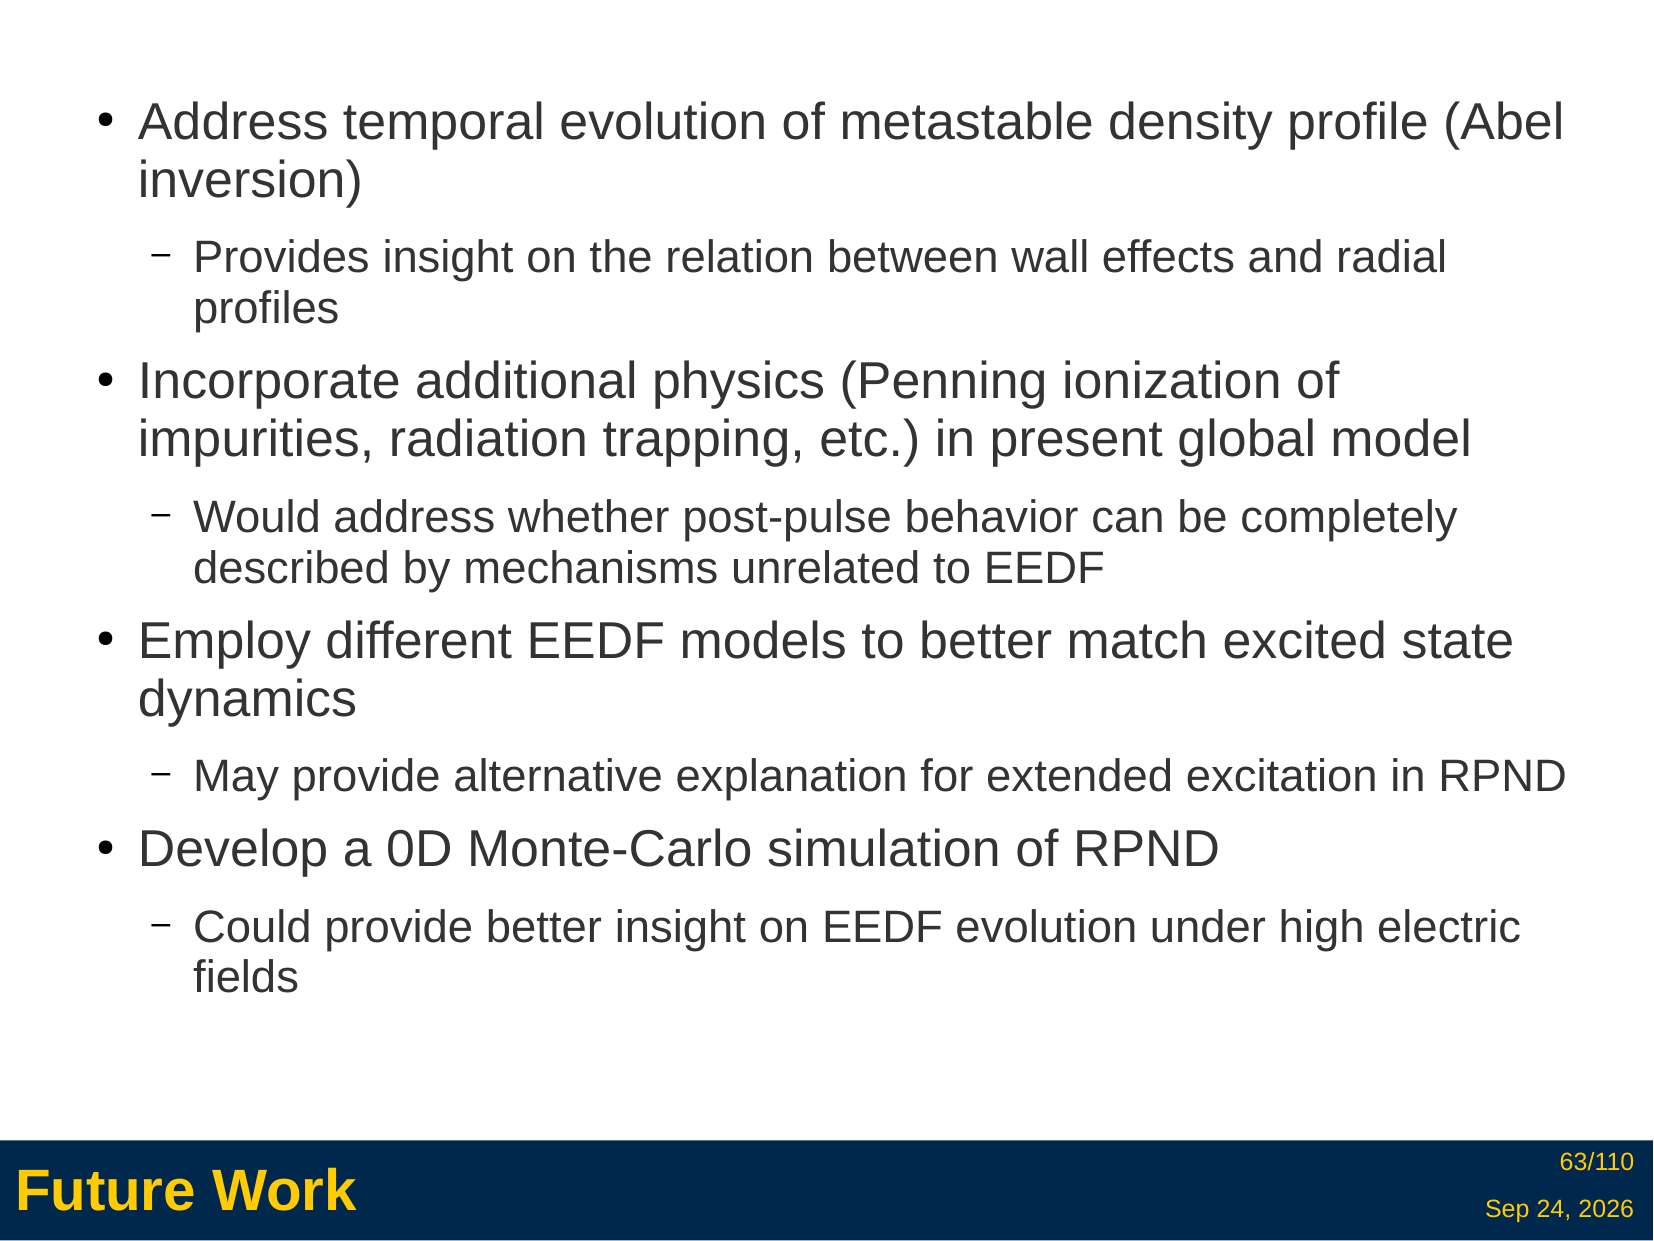

Address temporal evolution of metastable density profile (Abel inversion)
Provides insight on the relation between wall effects and radial profiles
Incorporate additional physics (Penning ionization of impurities, radiation trapping, etc.) in present global model
Would address whether post-pulse behavior can be completely described by mechanisms unrelated to EEDF
Employ different EEDF models to better match excited state dynamics
May provide alternative explanation for extended excitation in RPND
Develop a 0D Monte-Carlo simulation of RPND
Could provide better insight on EEDF evolution under high electric fields
# Future Work
63